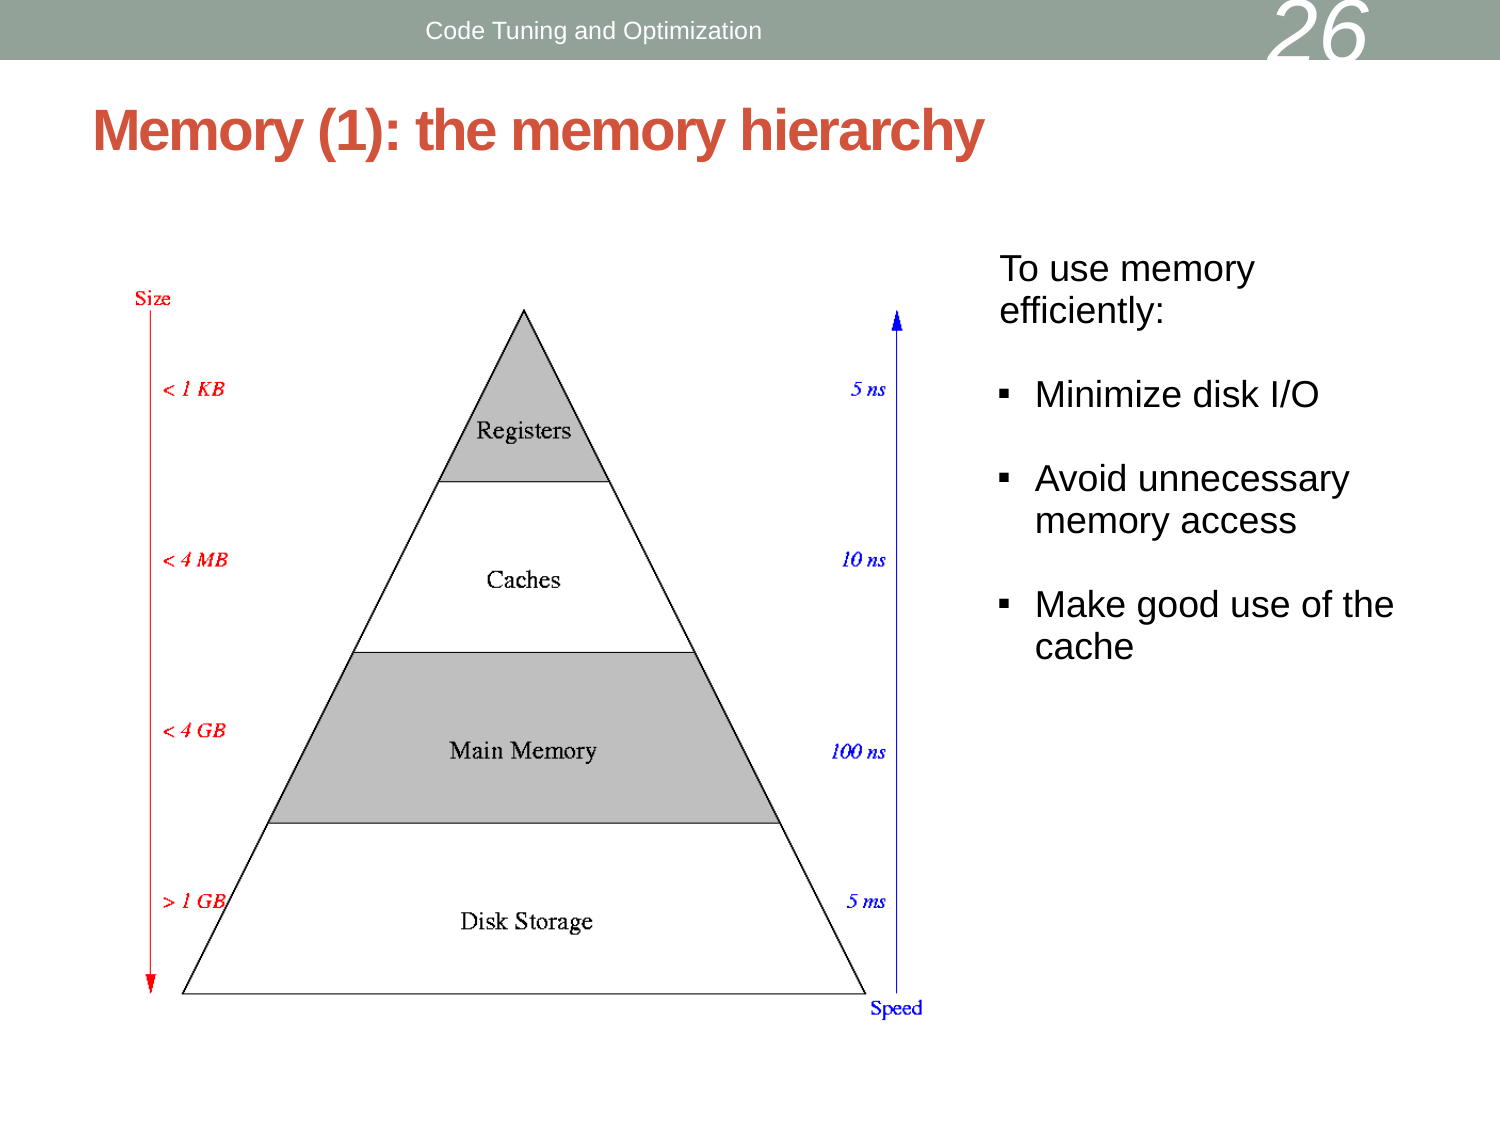

Code Tuning and Optimization
# Memory (1): the memory hierarchy
To use memory efficiently:
Minimize disk I/O
Avoid unnecessary memory access
Make good use of the cache